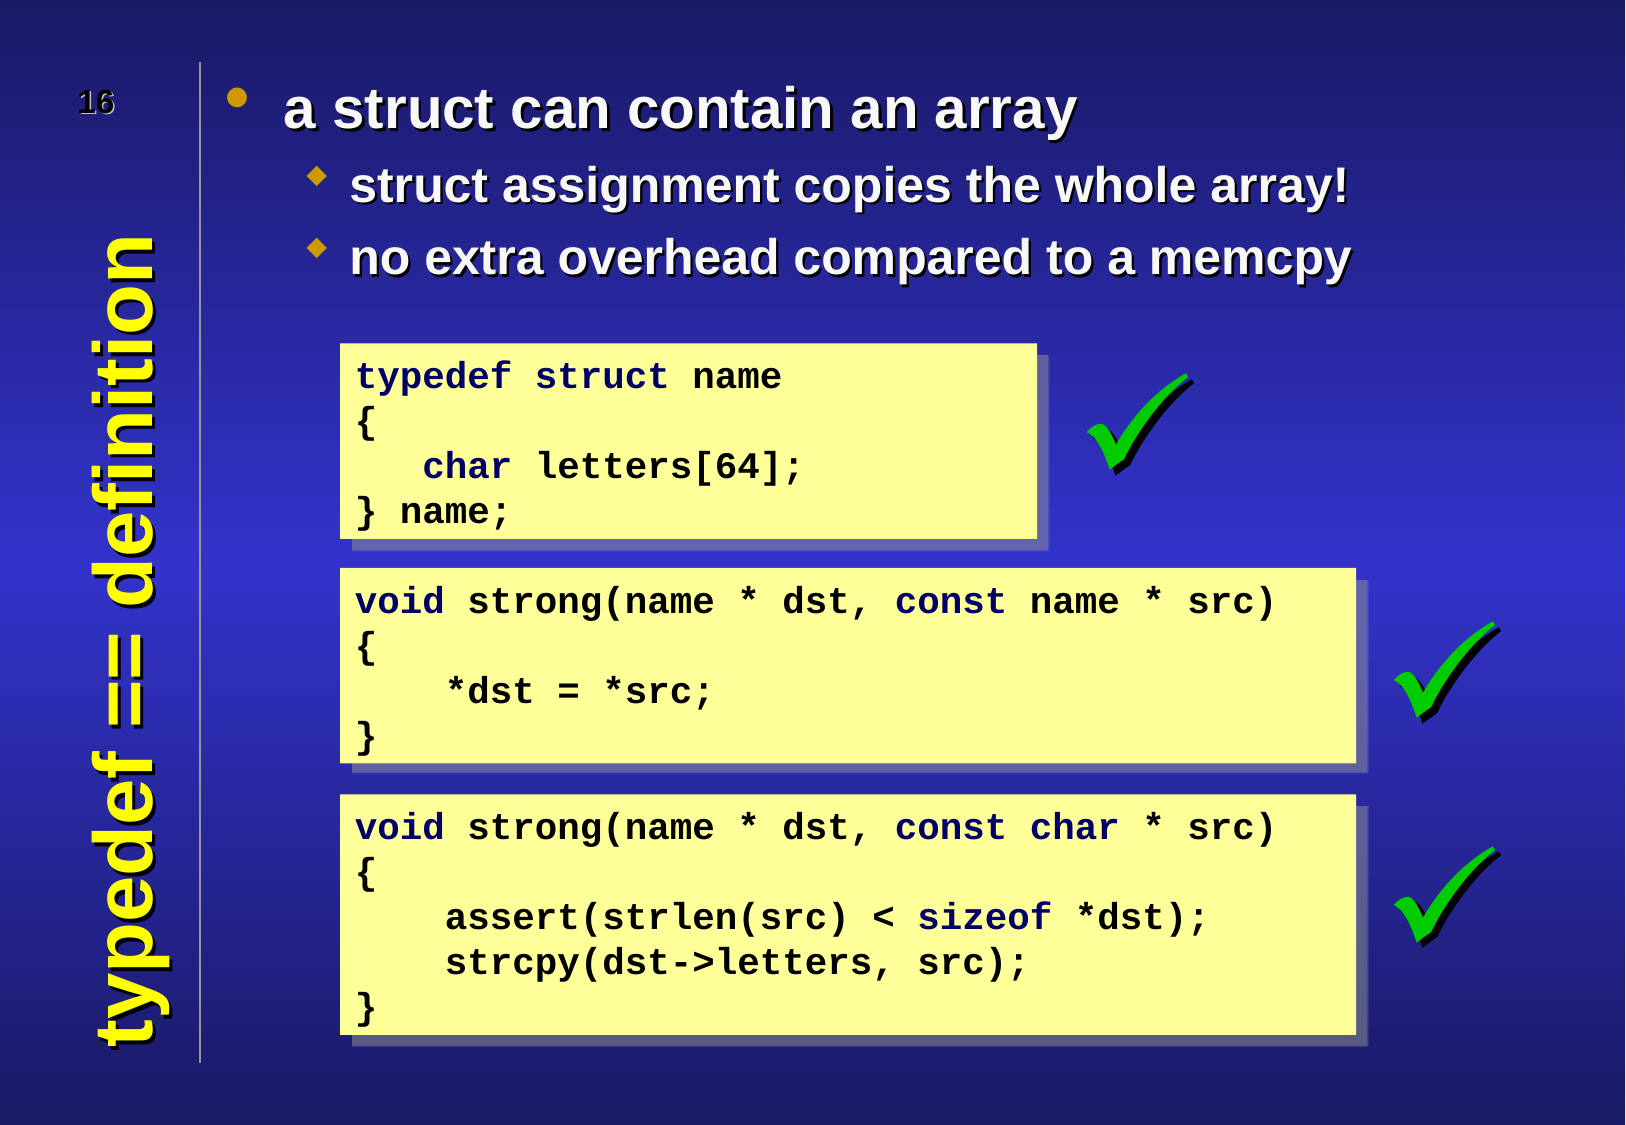

16
a struct can contain an array
struct assignment copies the whole array!
no extra overhead compared to a memcpy

typedef struct name
{
 char letters[64];
} name;
# typedef == definition
void strong(name * dst, const name * src)
{
 *dst = *src;
}

void strong(name * dst, const char * src)
{
 assert(strlen(src) < sizeof *dst);
 strcpy(dst->letters, src);
}
